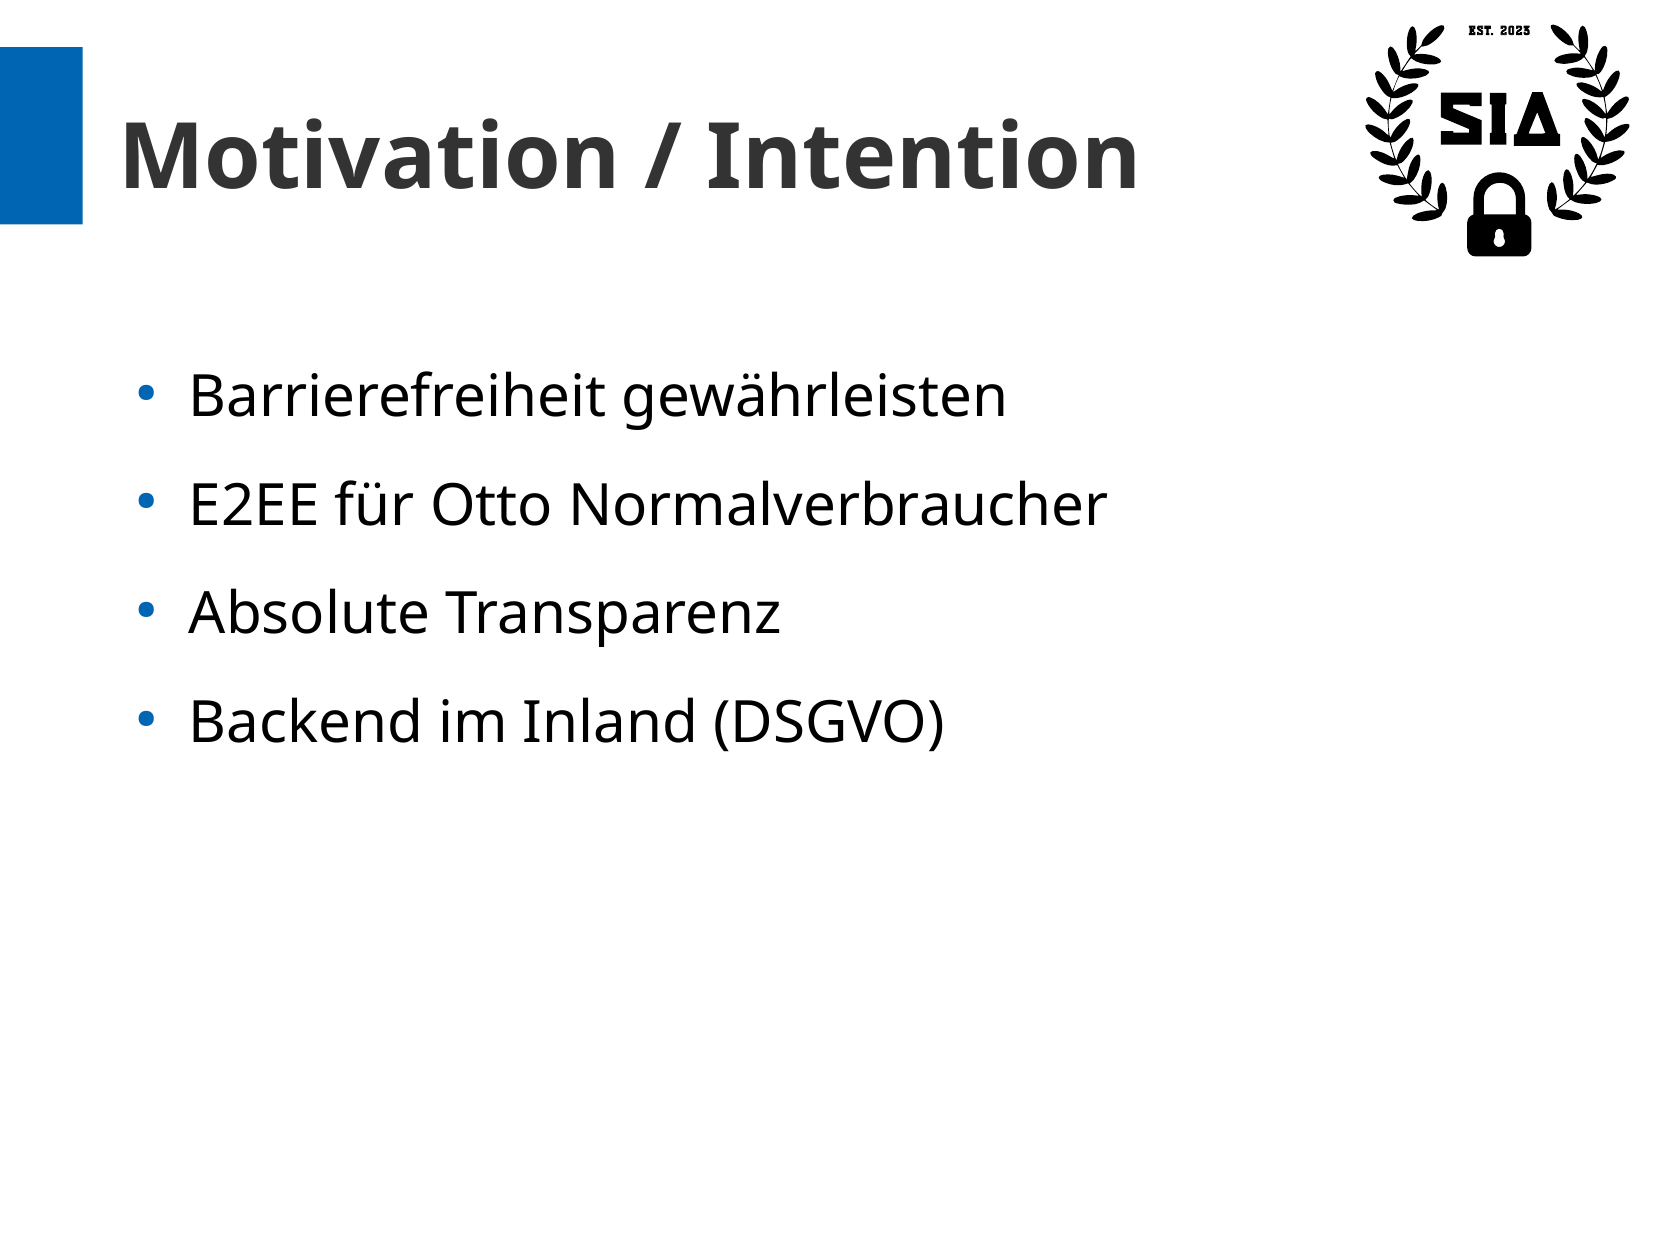

# Motivation / Intention
Barrierefreiheit gewährleisten
E2EE für Otto Normalverbraucher
Absolute Transparenz
Backend im Inland (DSGVO)